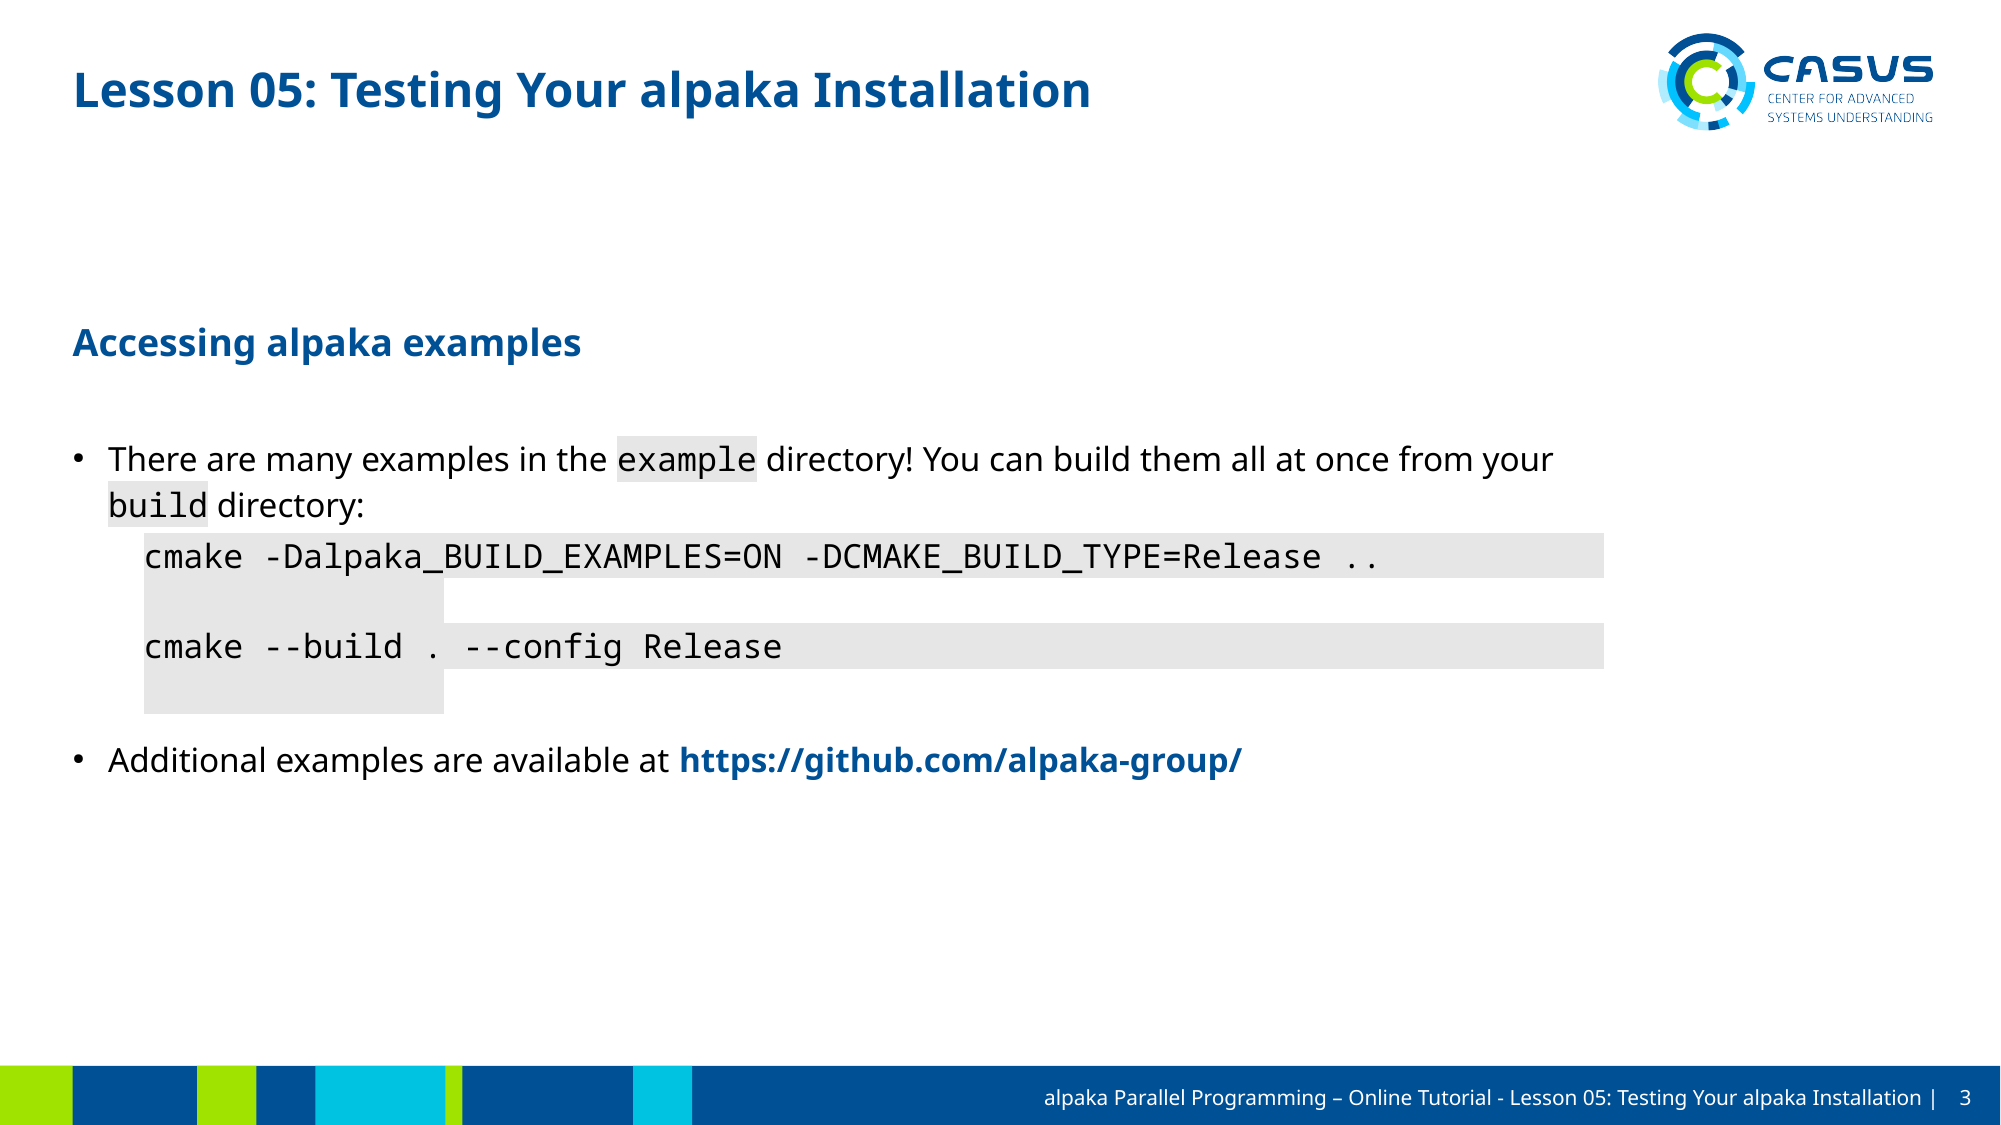

# Lesson 05: Testing Your alpaka Installation
Accessing alpaka examples
There are many examples in the example directory! You can build them all at once from your build directory:
cmake -Dalpaka_BUILD_EXAMPLES=ON -DCMAKE_BUILD_TYPE=Release ..
cmake --build . --config Release
Additional examples are available at https://github.com/alpaka-group/
alpaka Parallel Programming – Online Tutorial - Lesson 05: Testing Your alpaka Installation
3